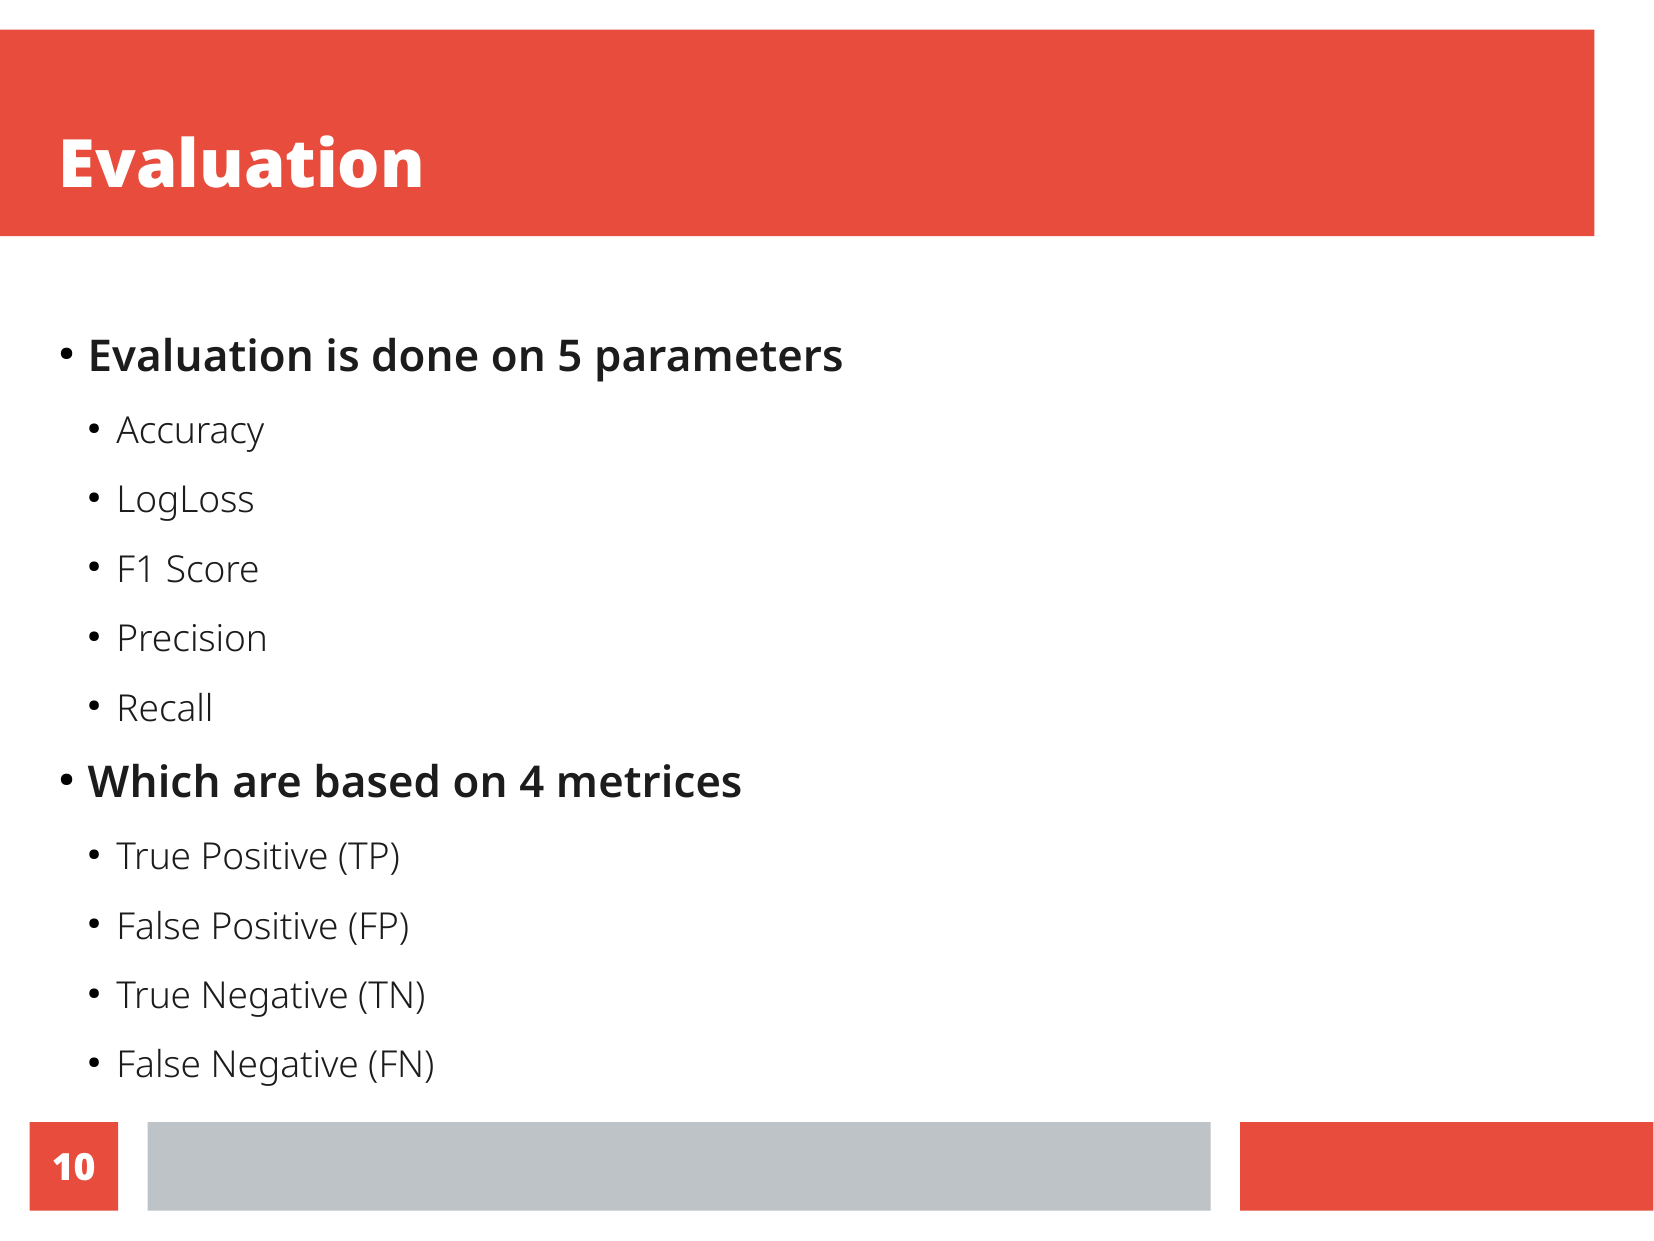

# Evaluation
Evaluation is done on 5 parameters
Accuracy
LogLoss
F1 Score
Precision
Recall
Which are based on 4 metrices
True Positive (TP)
False Positive (FP)
True Negative (TN)
False Negative (FN)
10